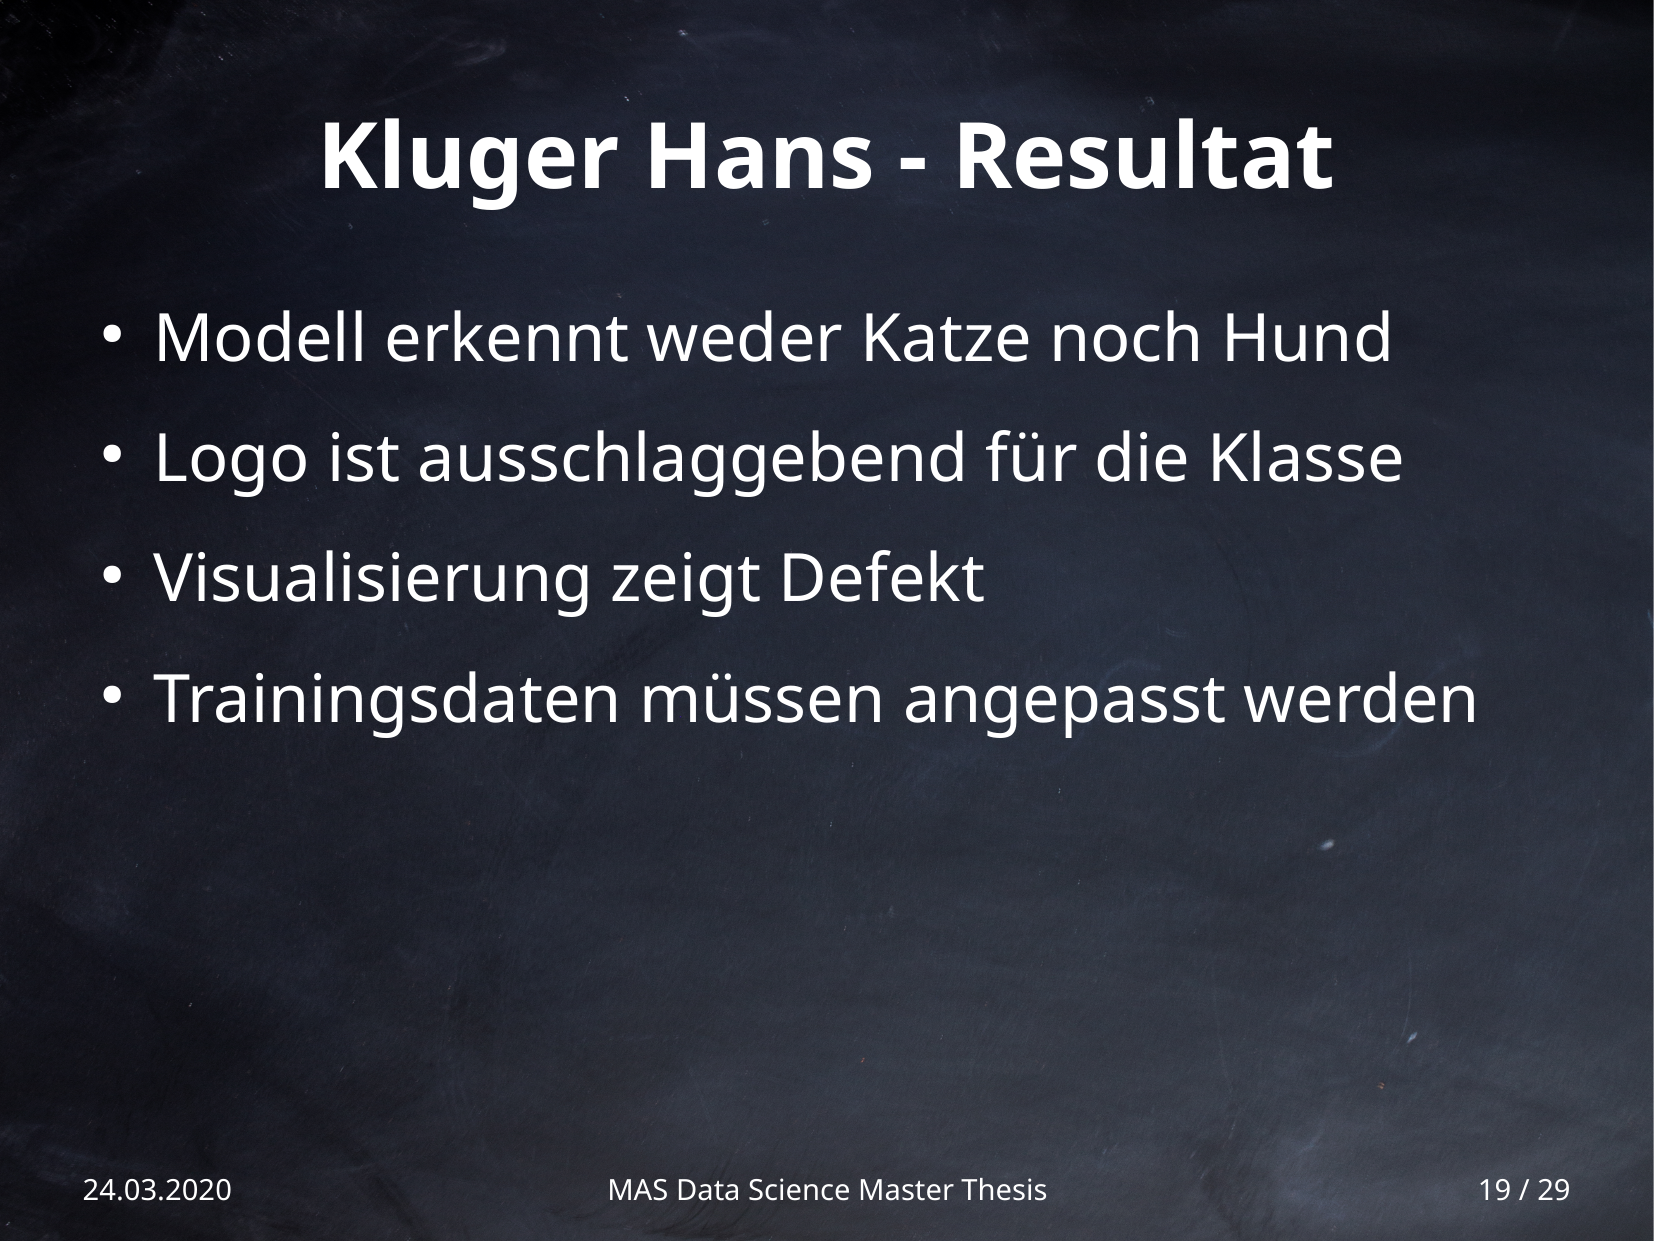

# Kluger Hans - Resultat
Modell erkennt weder Katze noch Hund
Logo ist ausschlaggebend für die Klasse
Visualisierung zeigt Defekt
Trainingsdaten müssen angepasst werden
19